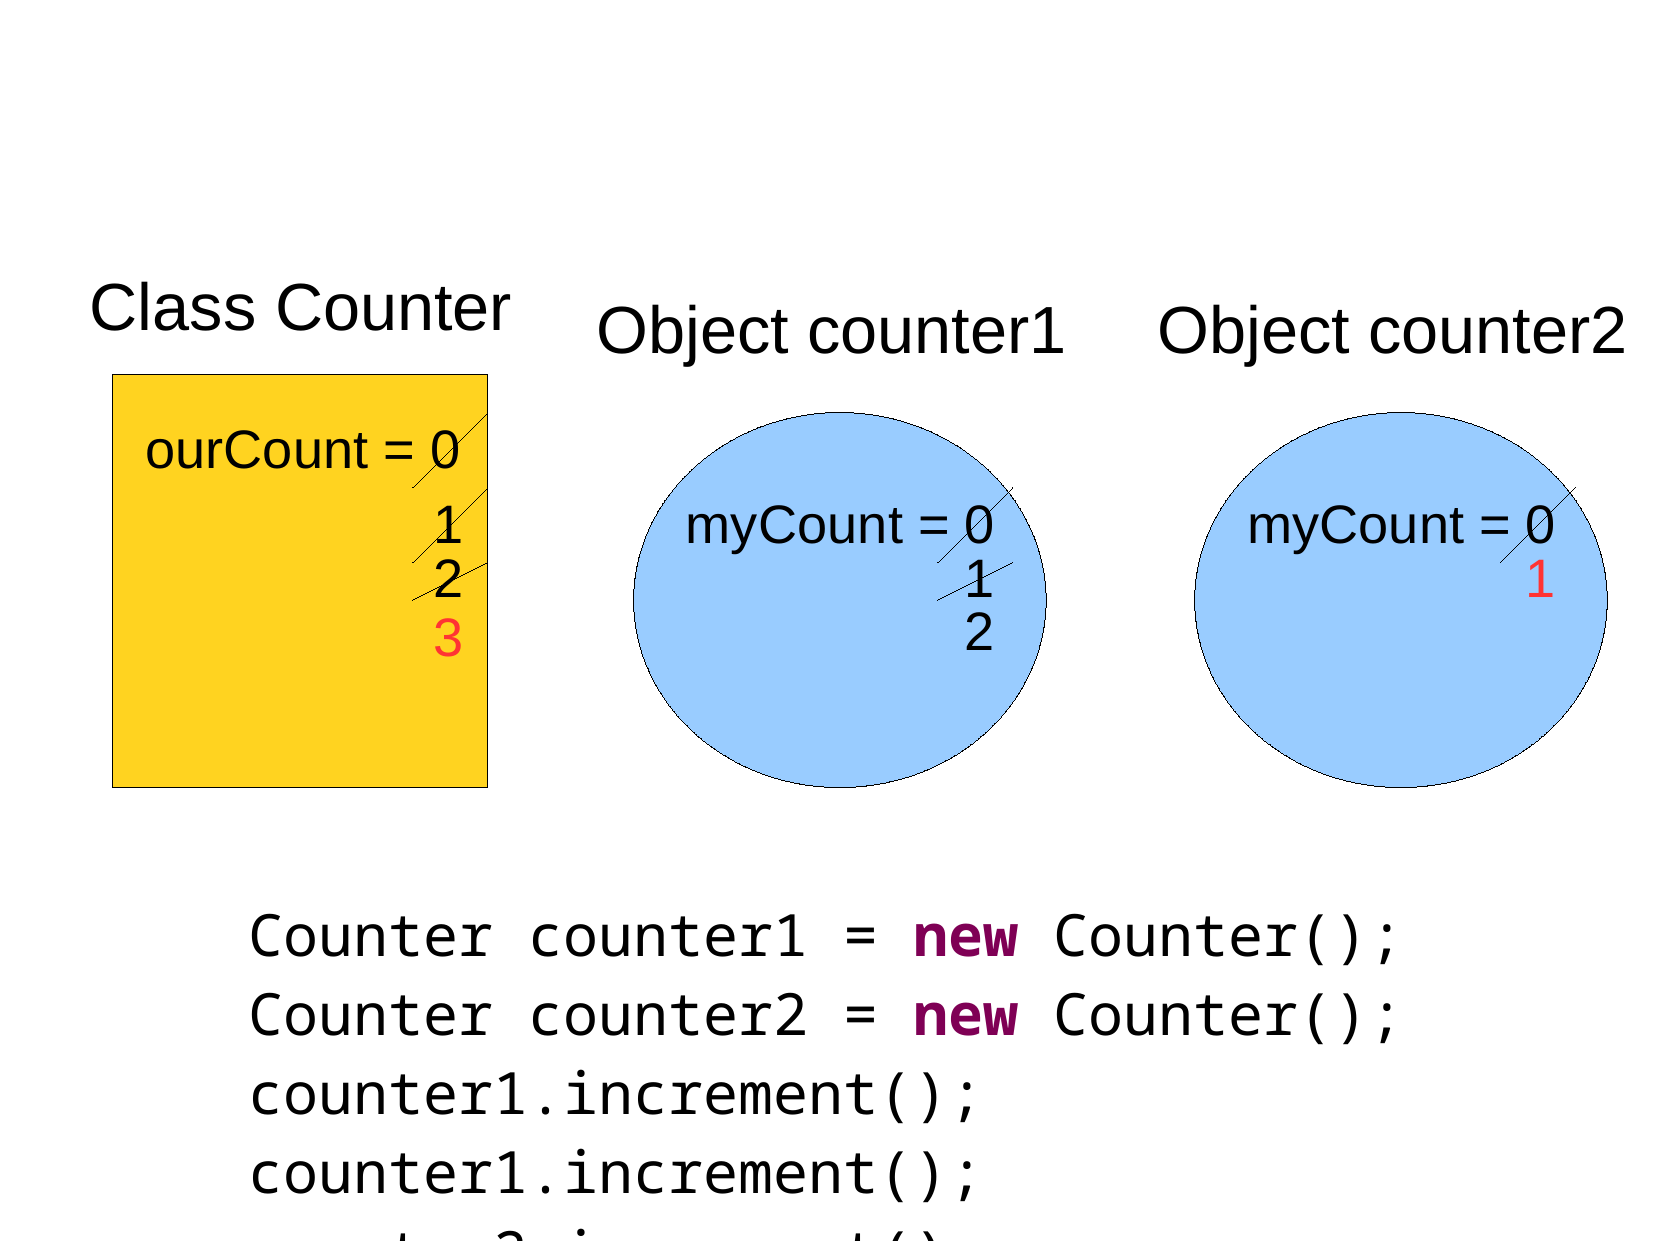

Class Counter
Object counter1
Object counter2
ourCount = 0
1
myCount = 0
myCount = 0
2
1
1
2
3
Counter counter1 = new Counter();
Counter counter2 = new Counter();
counter1.increment();
counter1.increment();
counter2.increment();